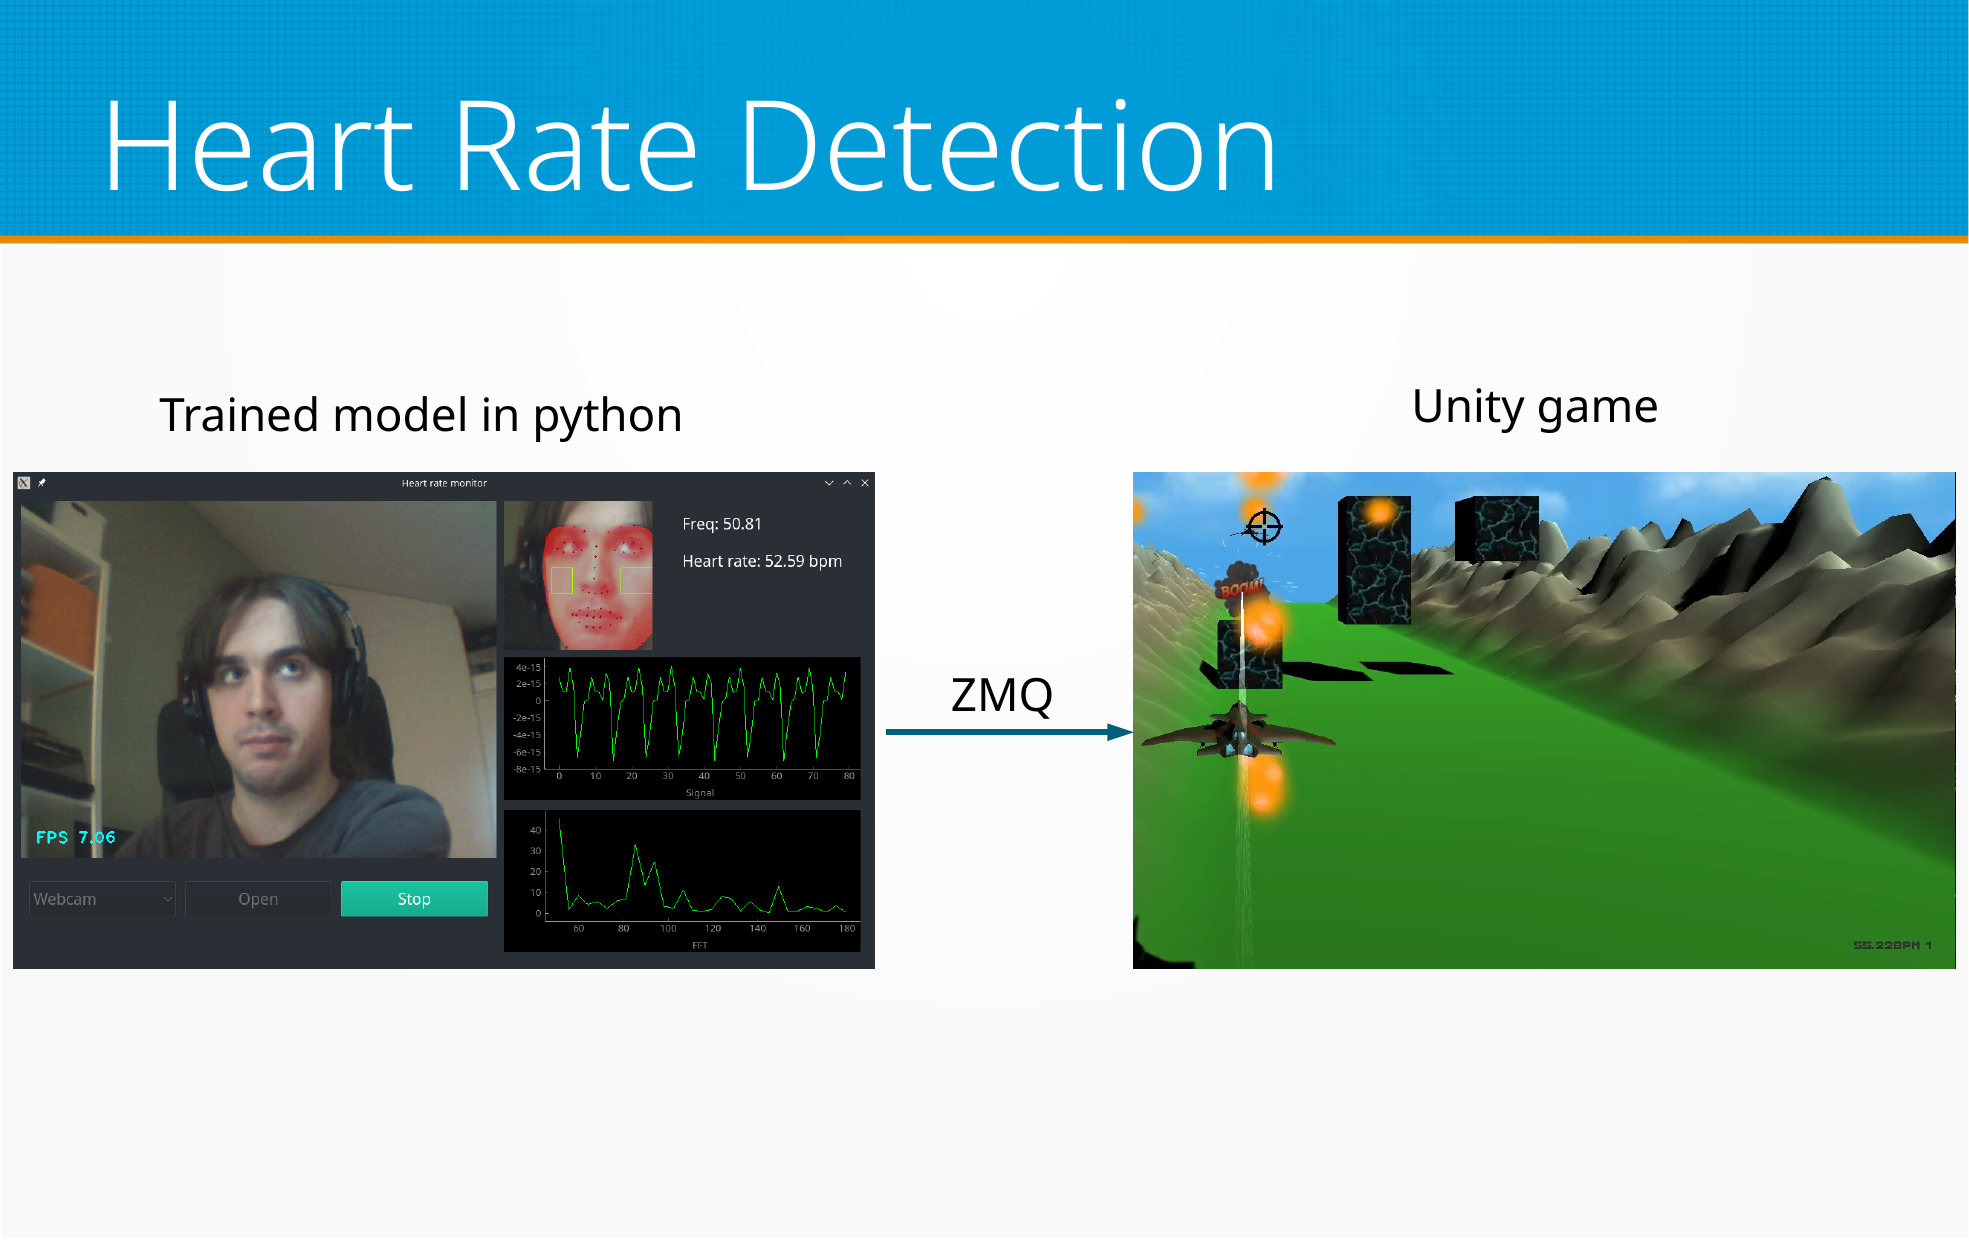

# Heart Rate Detection
Trained model in python
Unity game
ZMQ